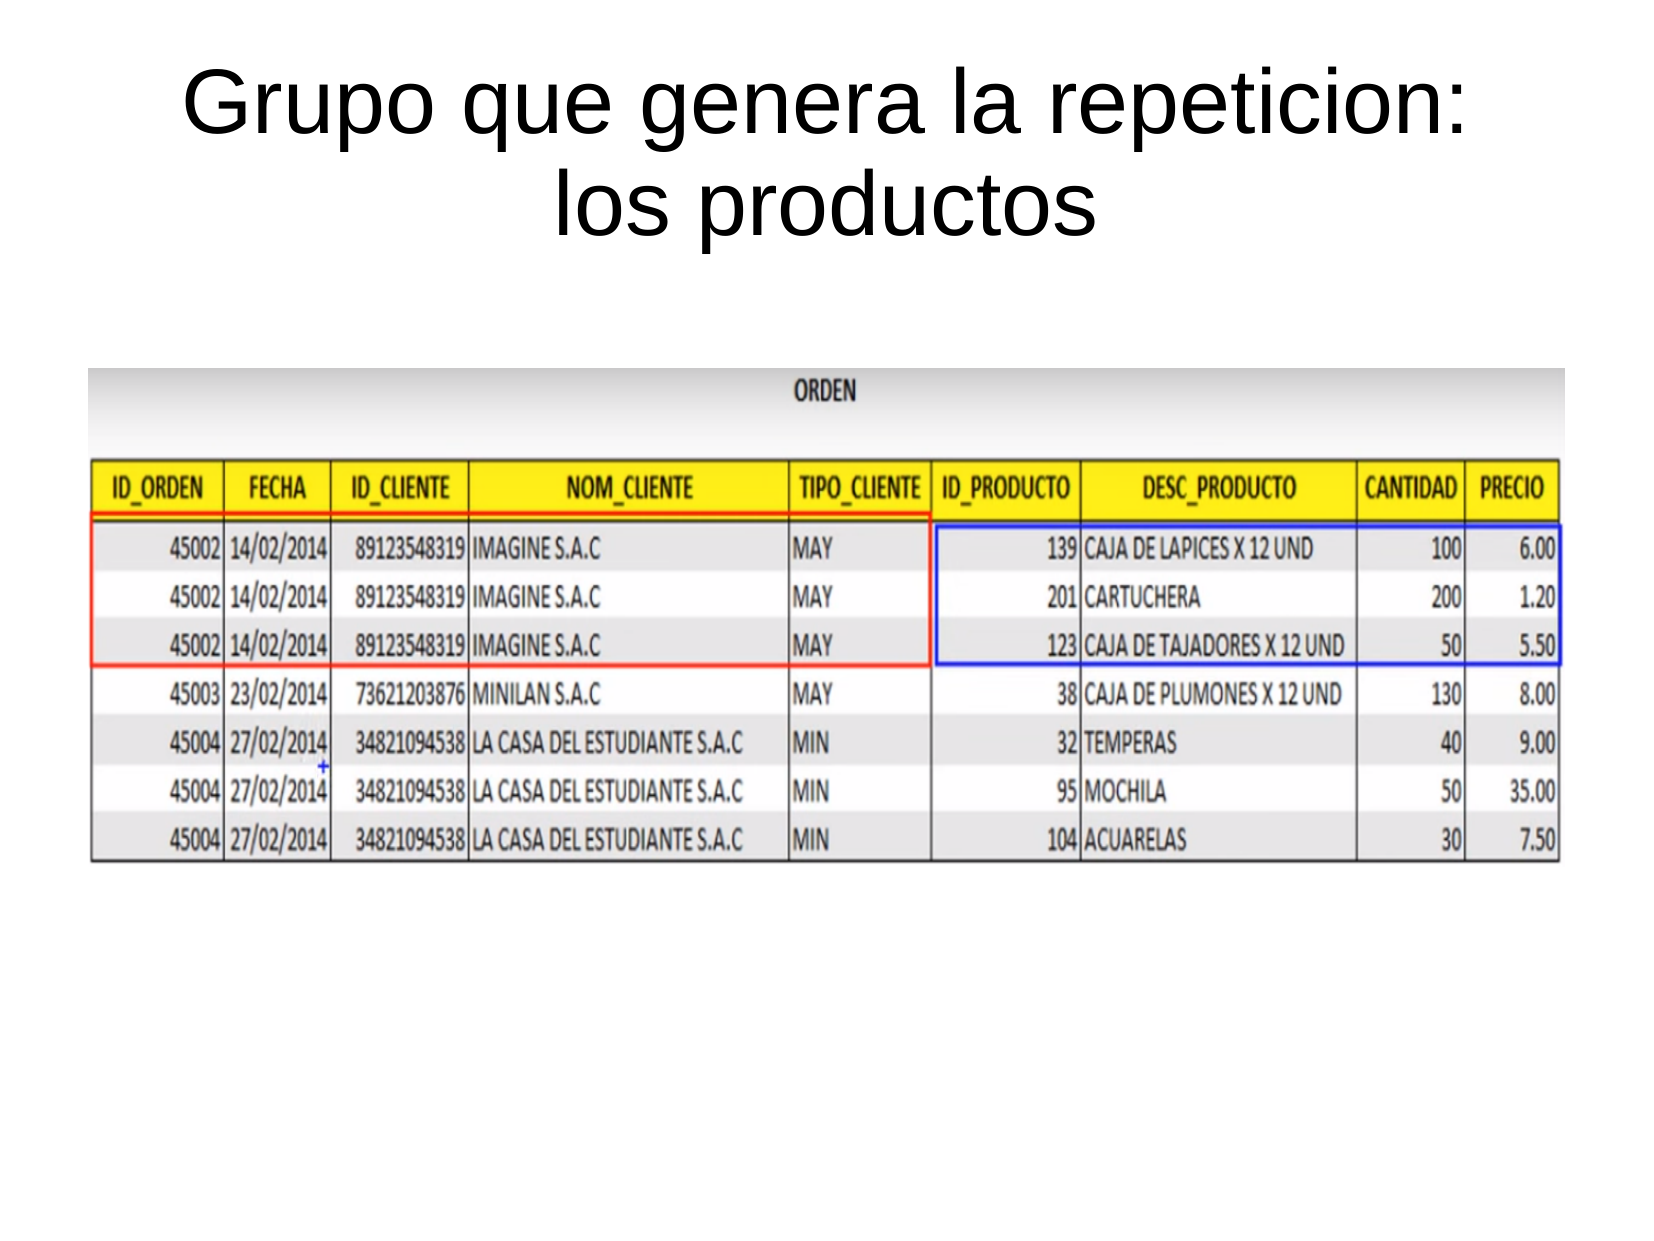

# Grupo que genera la repeticion: los productos